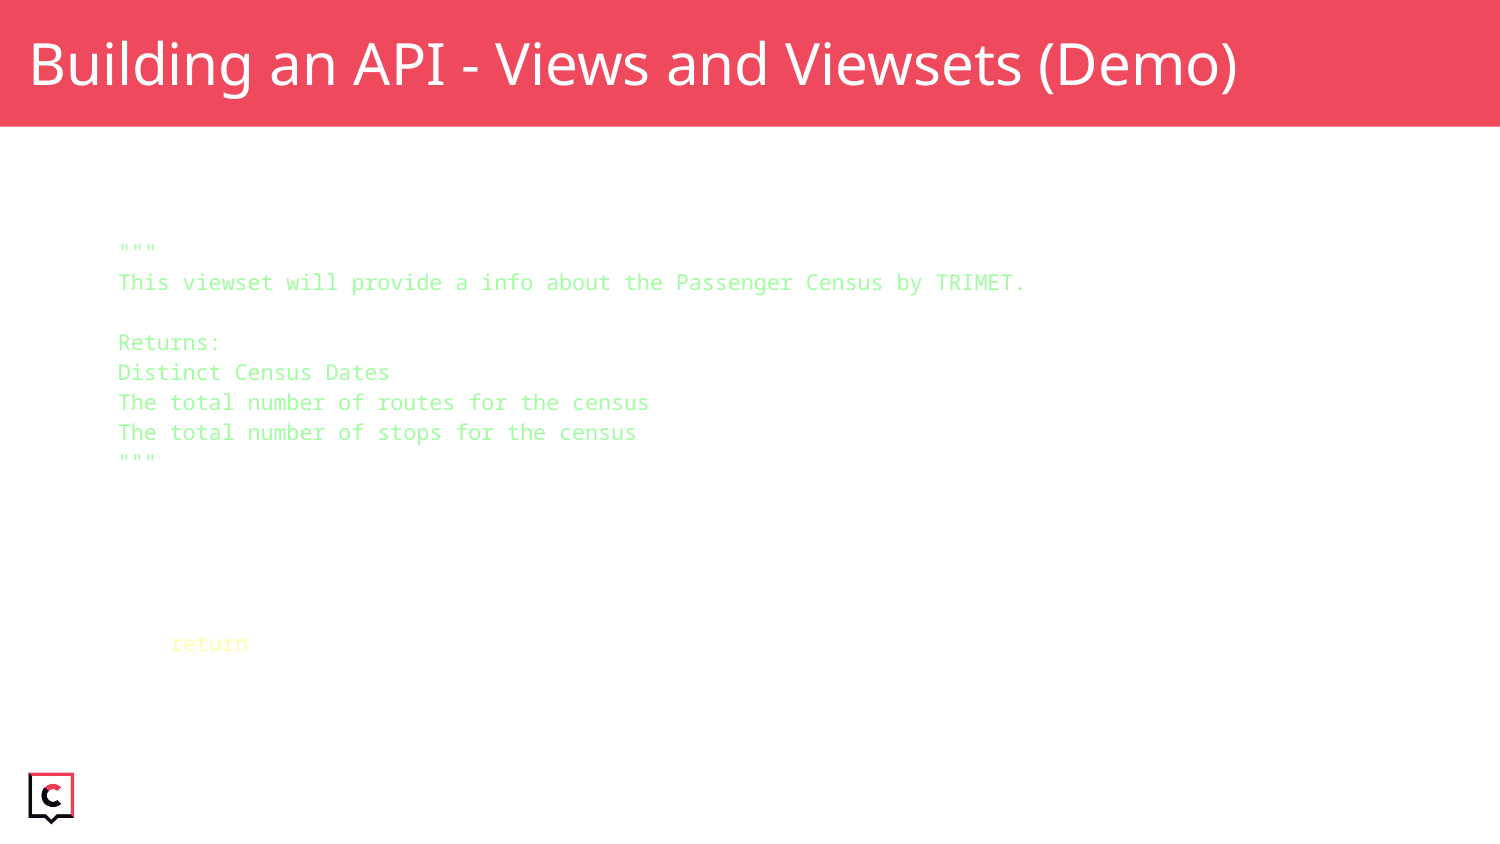

# Building an API - Views and Viewsets (Demo)
class PassengerCensusInfoViewSet(viewsets.ViewSetMixin, generics.ListAPIView):
 """
 This viewset will provide a info about the Passenger Census by TRIMET.
 Returns:
 Distinct Census Dates
 The total number of routes for the census
 The total number of stops for the census
 """
 serializer_class = PassengerCensusInfoSerializer
 def list(self, request, *args, **kwargs):
 census = PassengerCensus.objects.all()
 census = getCensusTotals(census)
 return Response(census)